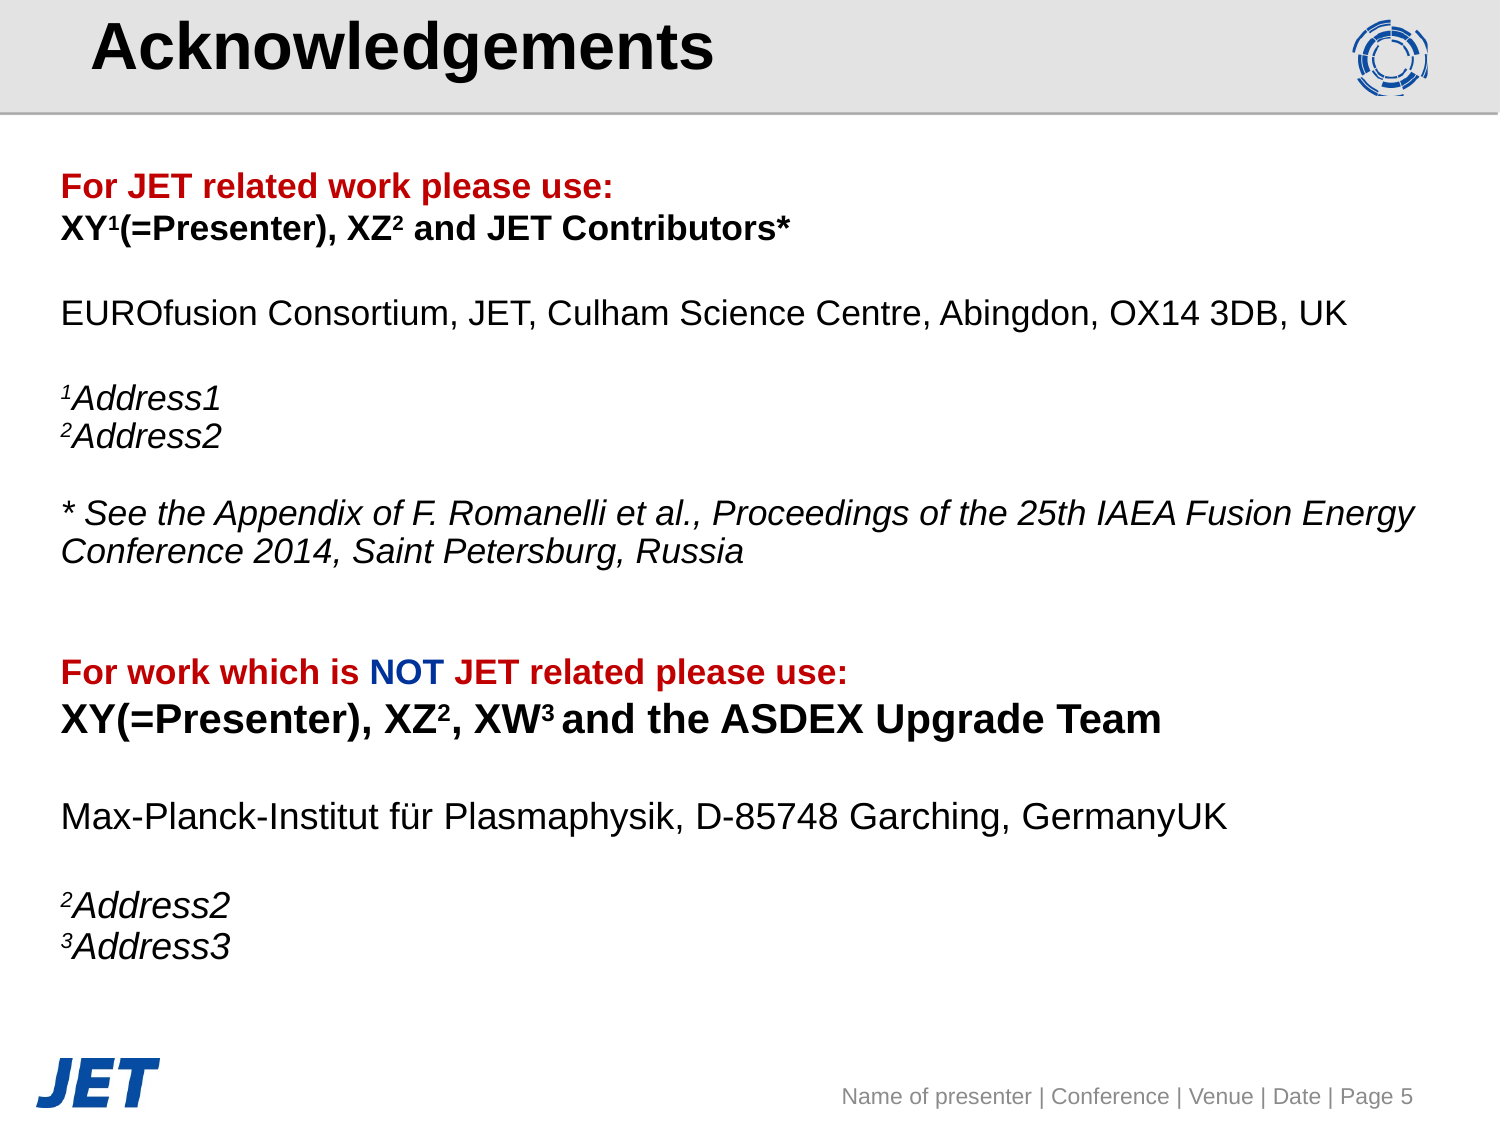

# Acknowledgements
For JET related work please use:
XY1(=Presenter), XZ2 and JET Contributors*
EUROfusion Consortium, JET, Culham Science Centre, Abingdon, OX14 3DB, UK
1Address1
2Address2
* See the Appendix of F. Romanelli et al., Proceedings of the 25th IAEA Fusion Energy Conference 2014, Saint Petersburg, Russia
For work which is NOT JET related please use:
XY(=Presenter), XZ2, XW3 and the ASDEX Upgrade Team
Max-Planck-Institut für Plasmaphysik, D-85748 Garching, GermanyUK
2Address2
3Address3
Name of presenter | Conference | Venue | Date | Page